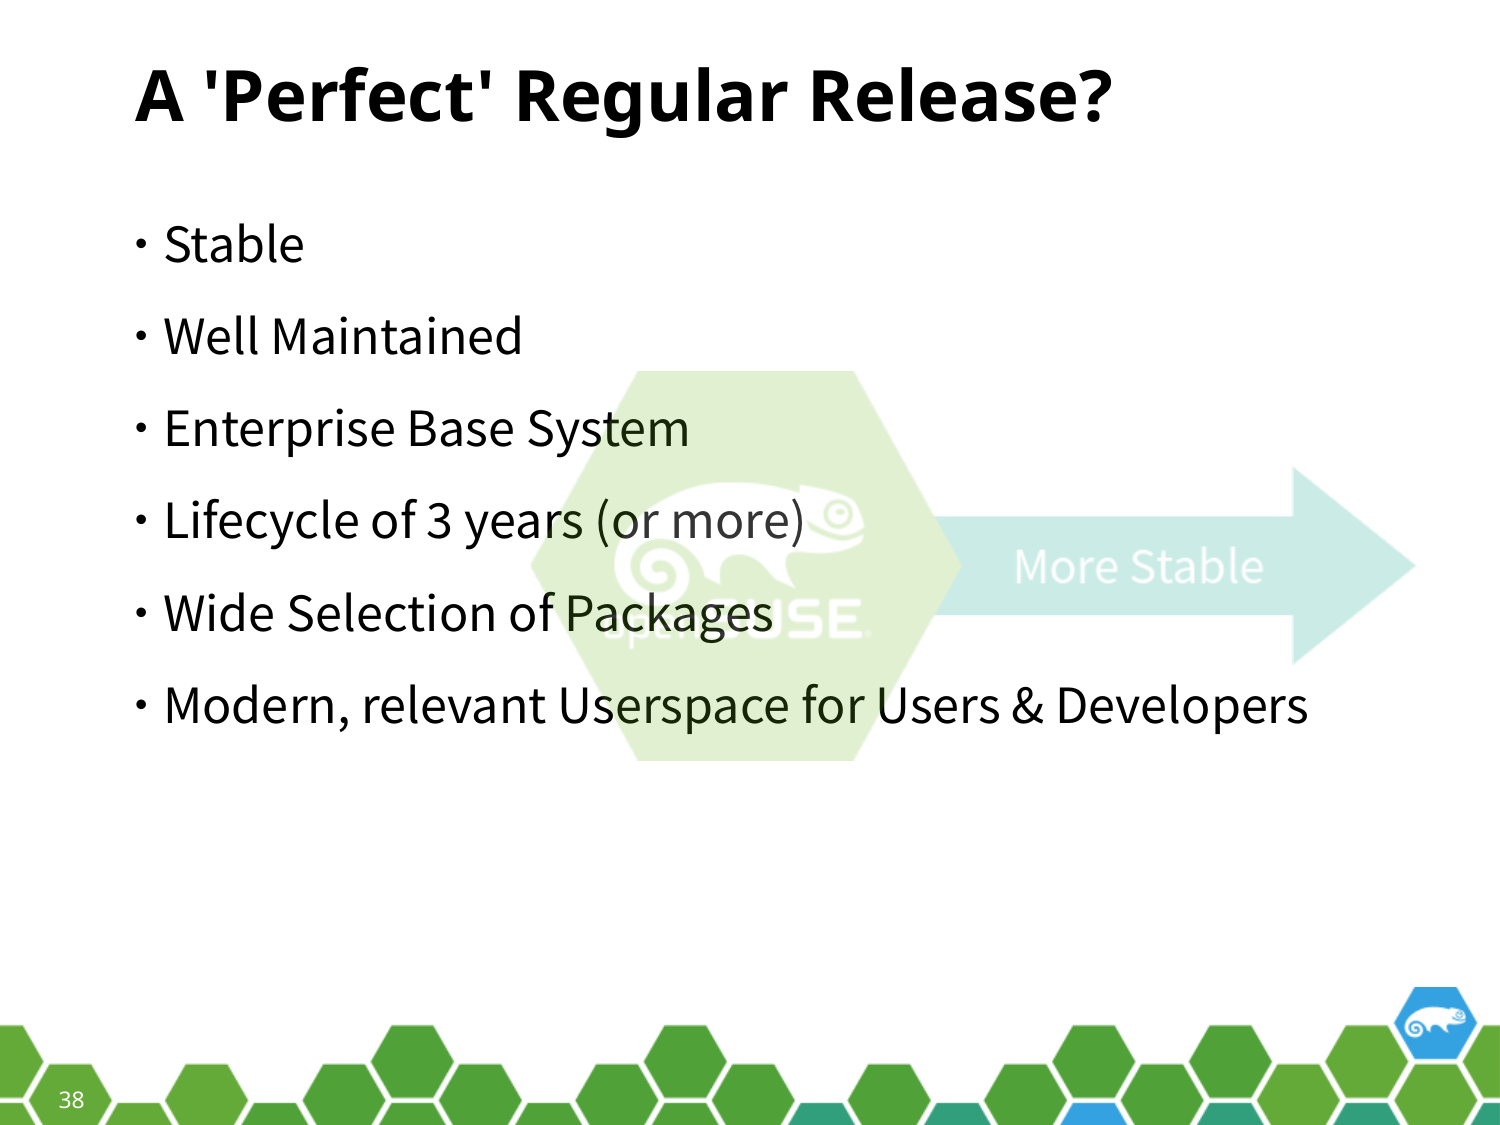

# A 'Perfect' Regular Release?
Stable
Well Maintained
Enterprise Base System
Lifecycle of 3 years (or more)
Wide Selection of Packages
Modern, relevant Userspace for Users & Developers